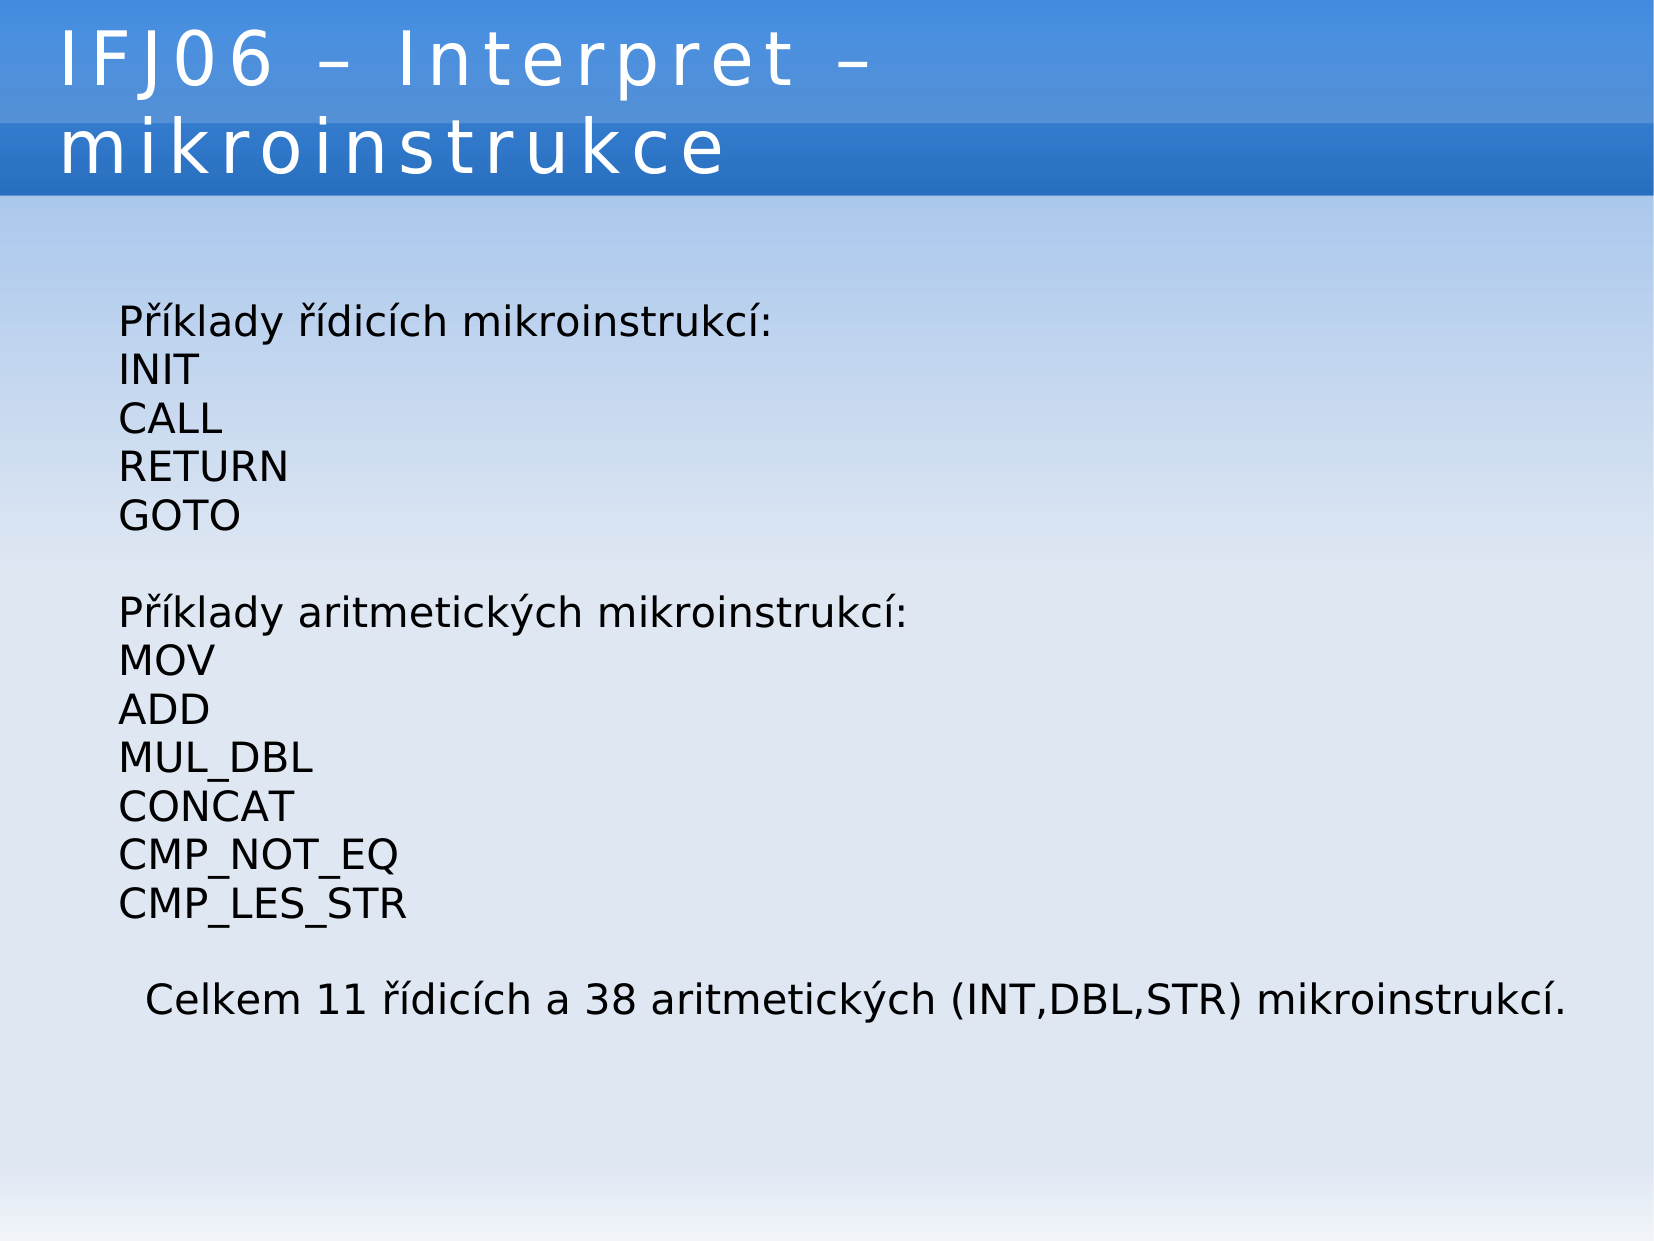

# IFJ06 – Interpret – mikroinstrukce
Příklady řídicích mikroinstrukcí:
INIT
CALL
RETURN
GOTO
Příklady aritmetických mikroinstrukcí:
MOV
ADD
MUL_DBL
CONCAT
CMP_NOT_EQ
CMP_LES_STR
Celkem 11 řídicích a 38 aritmetických (INT,DBL,STR) mikroinstrukcí.